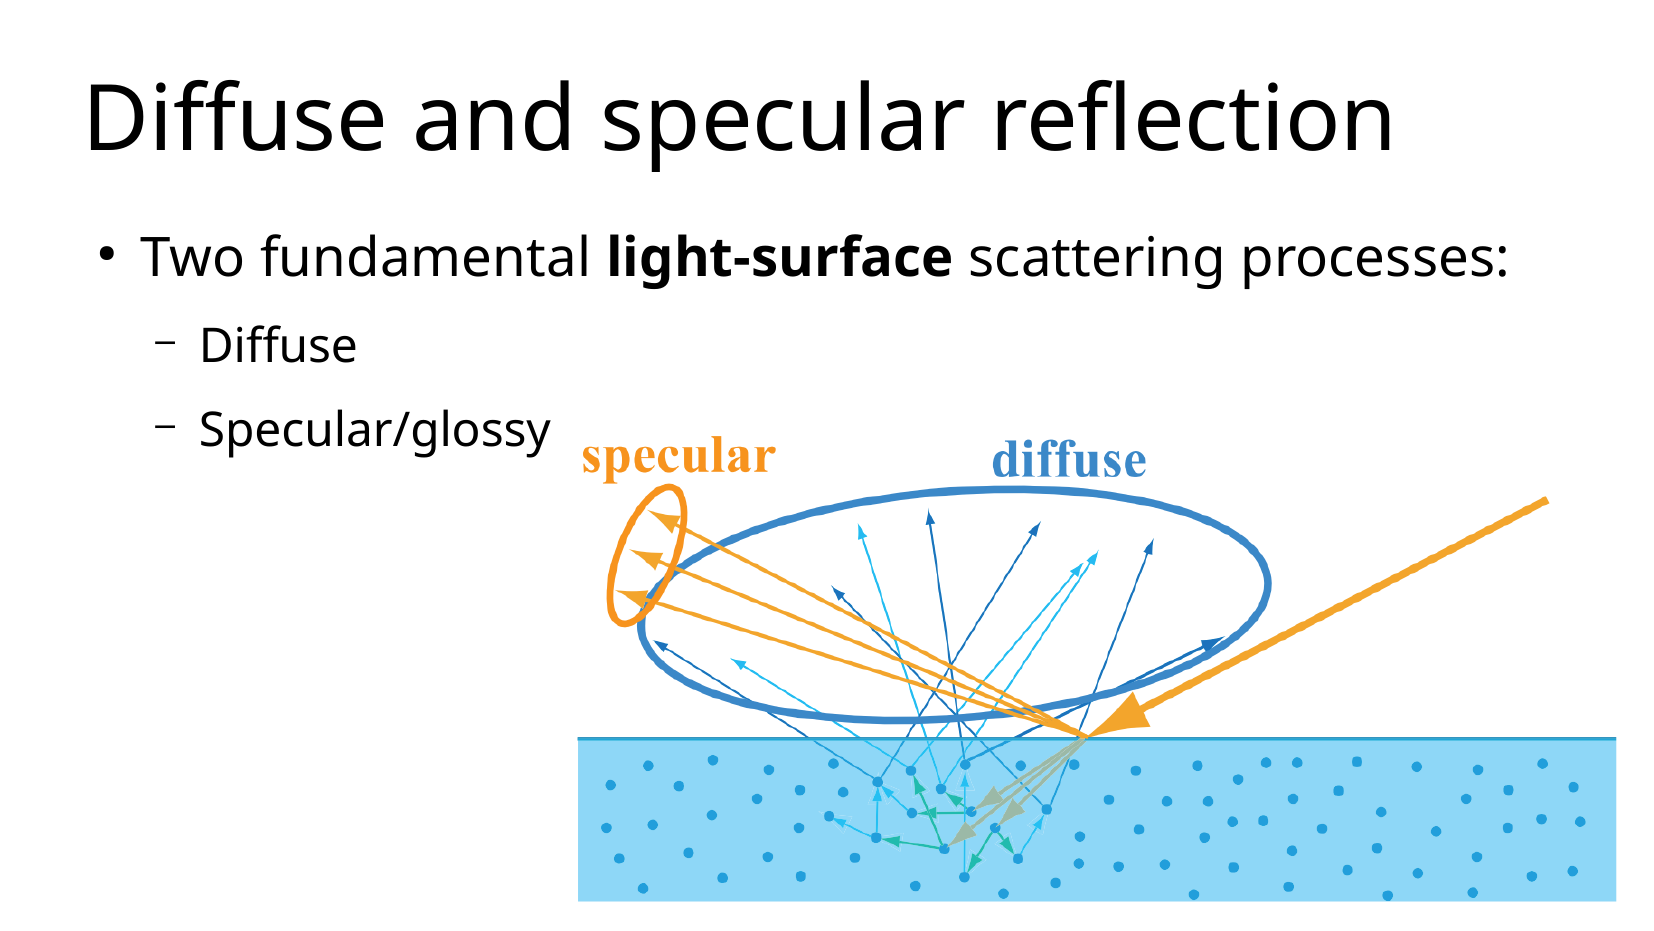

# Diffuse and specular reflection
Two fundamental light-surface scattering processes:
Diffuse
Specular/glossy